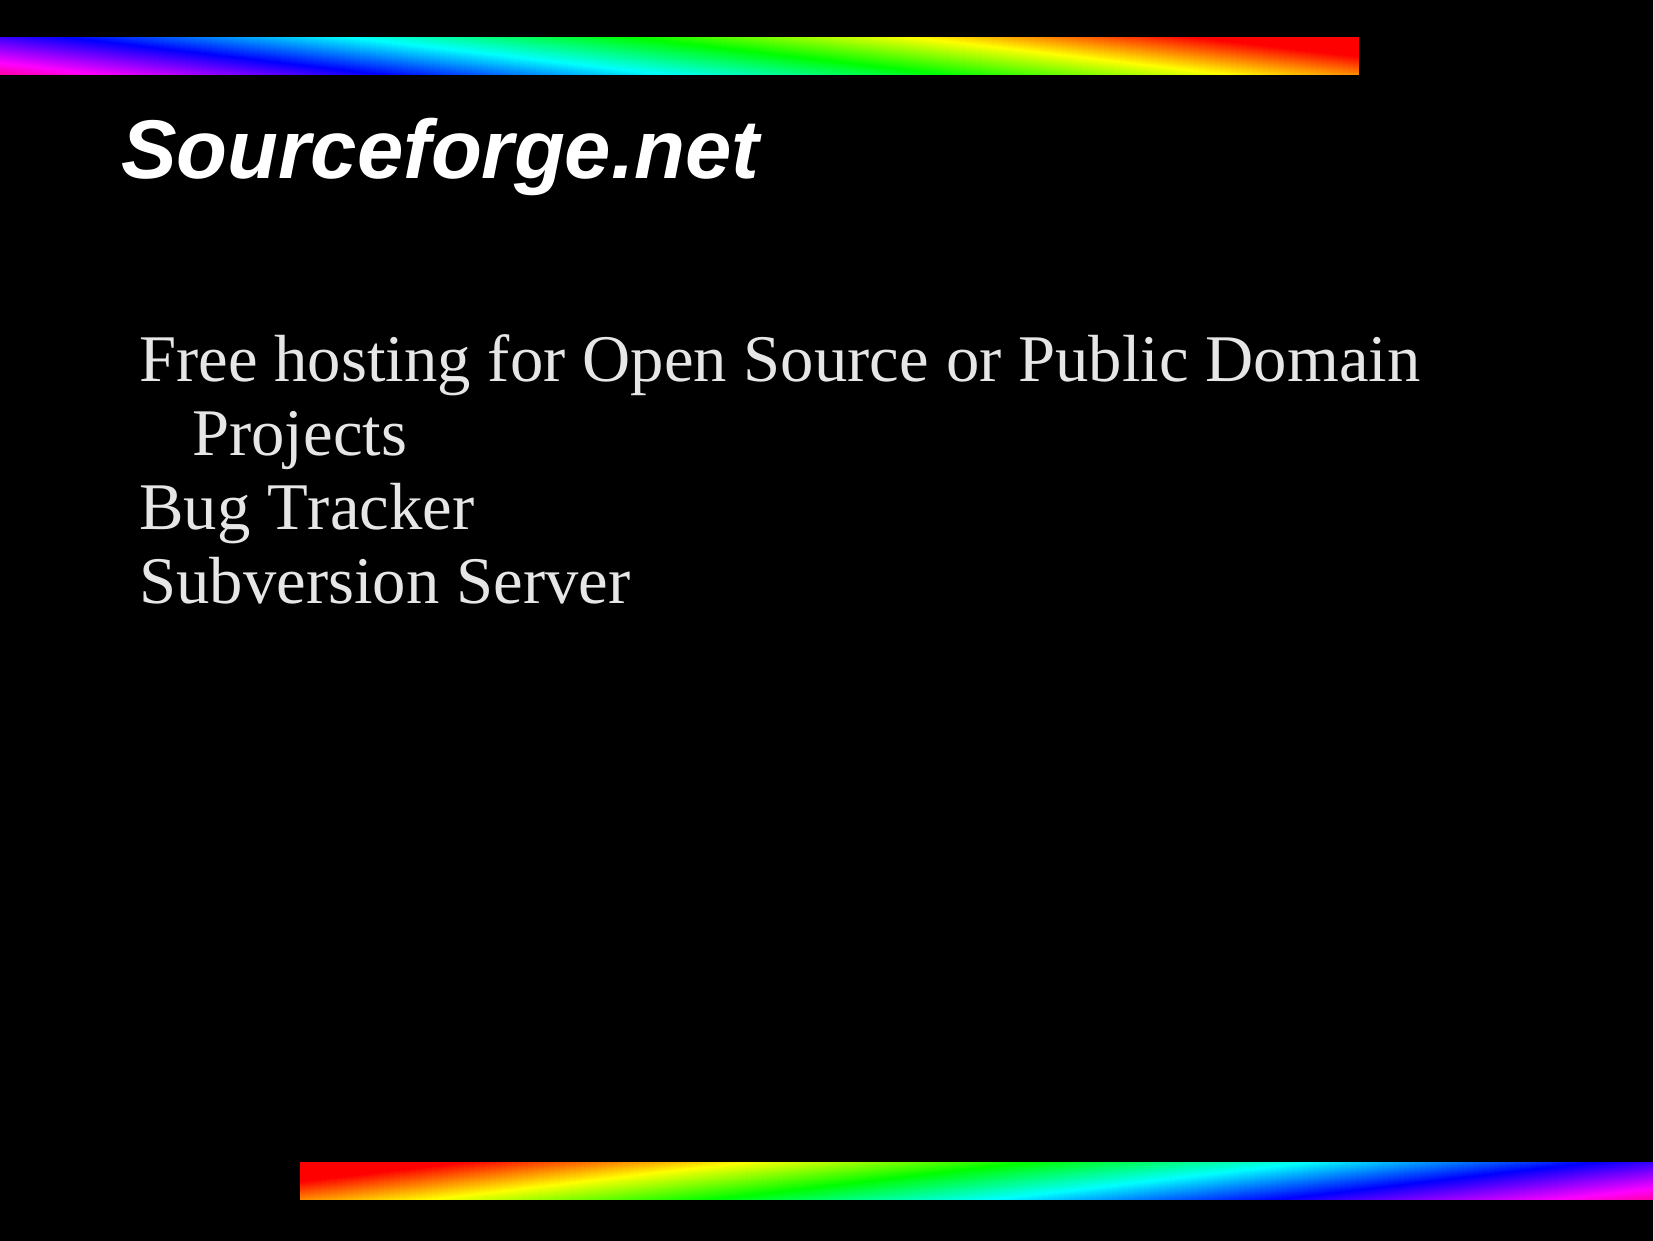

# Sourceforge.net
Free hosting for Open Source or Public Domain Projects
Bug Tracker
Subversion Server